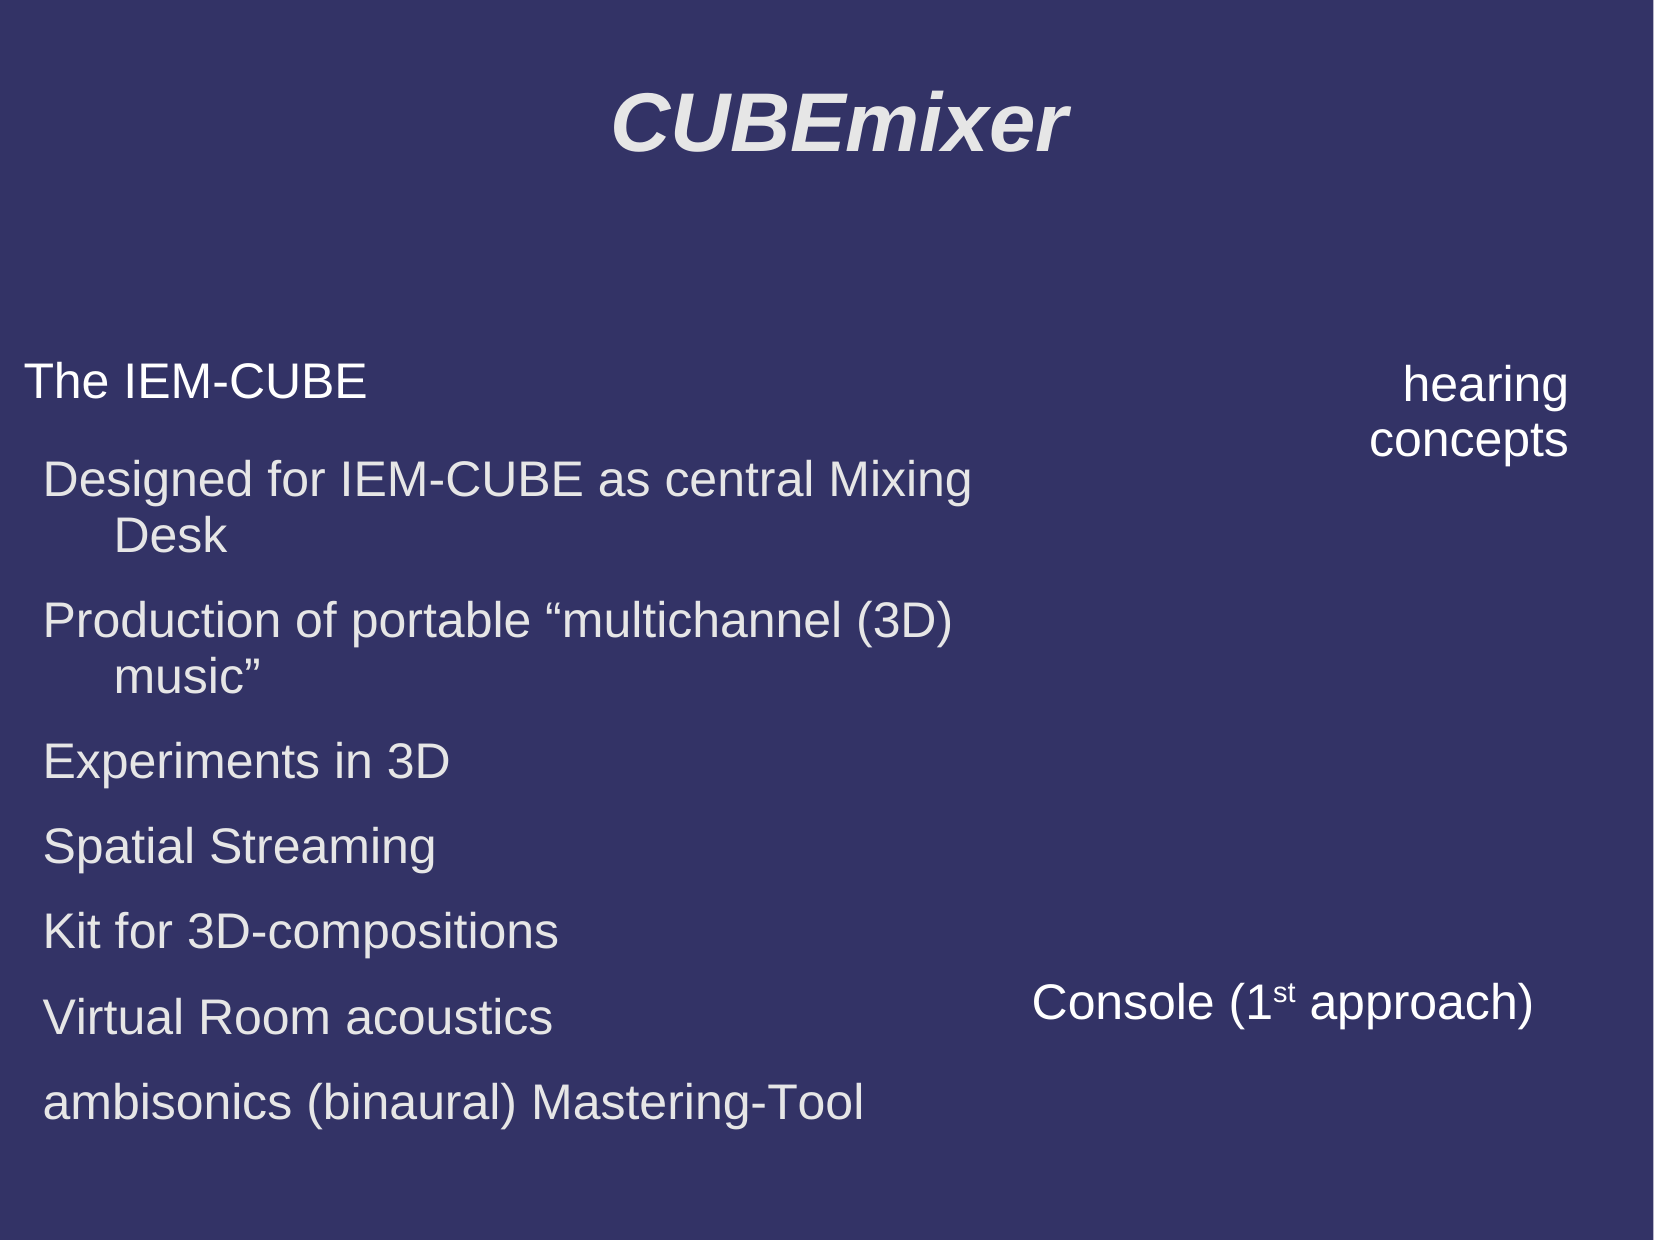

# CUBEmixer
The IEM-CUBE
hearing
concepts
Designed for IEM-CUBE as central Mixing Desk
Production of portable “multichannel (3D) music”
Experiments in 3D
Spatial Streaming
Kit for 3D-compositions
Virtual Room acoustics
ambisonics (binaural) Mastering-Tool
Console (1st approach)